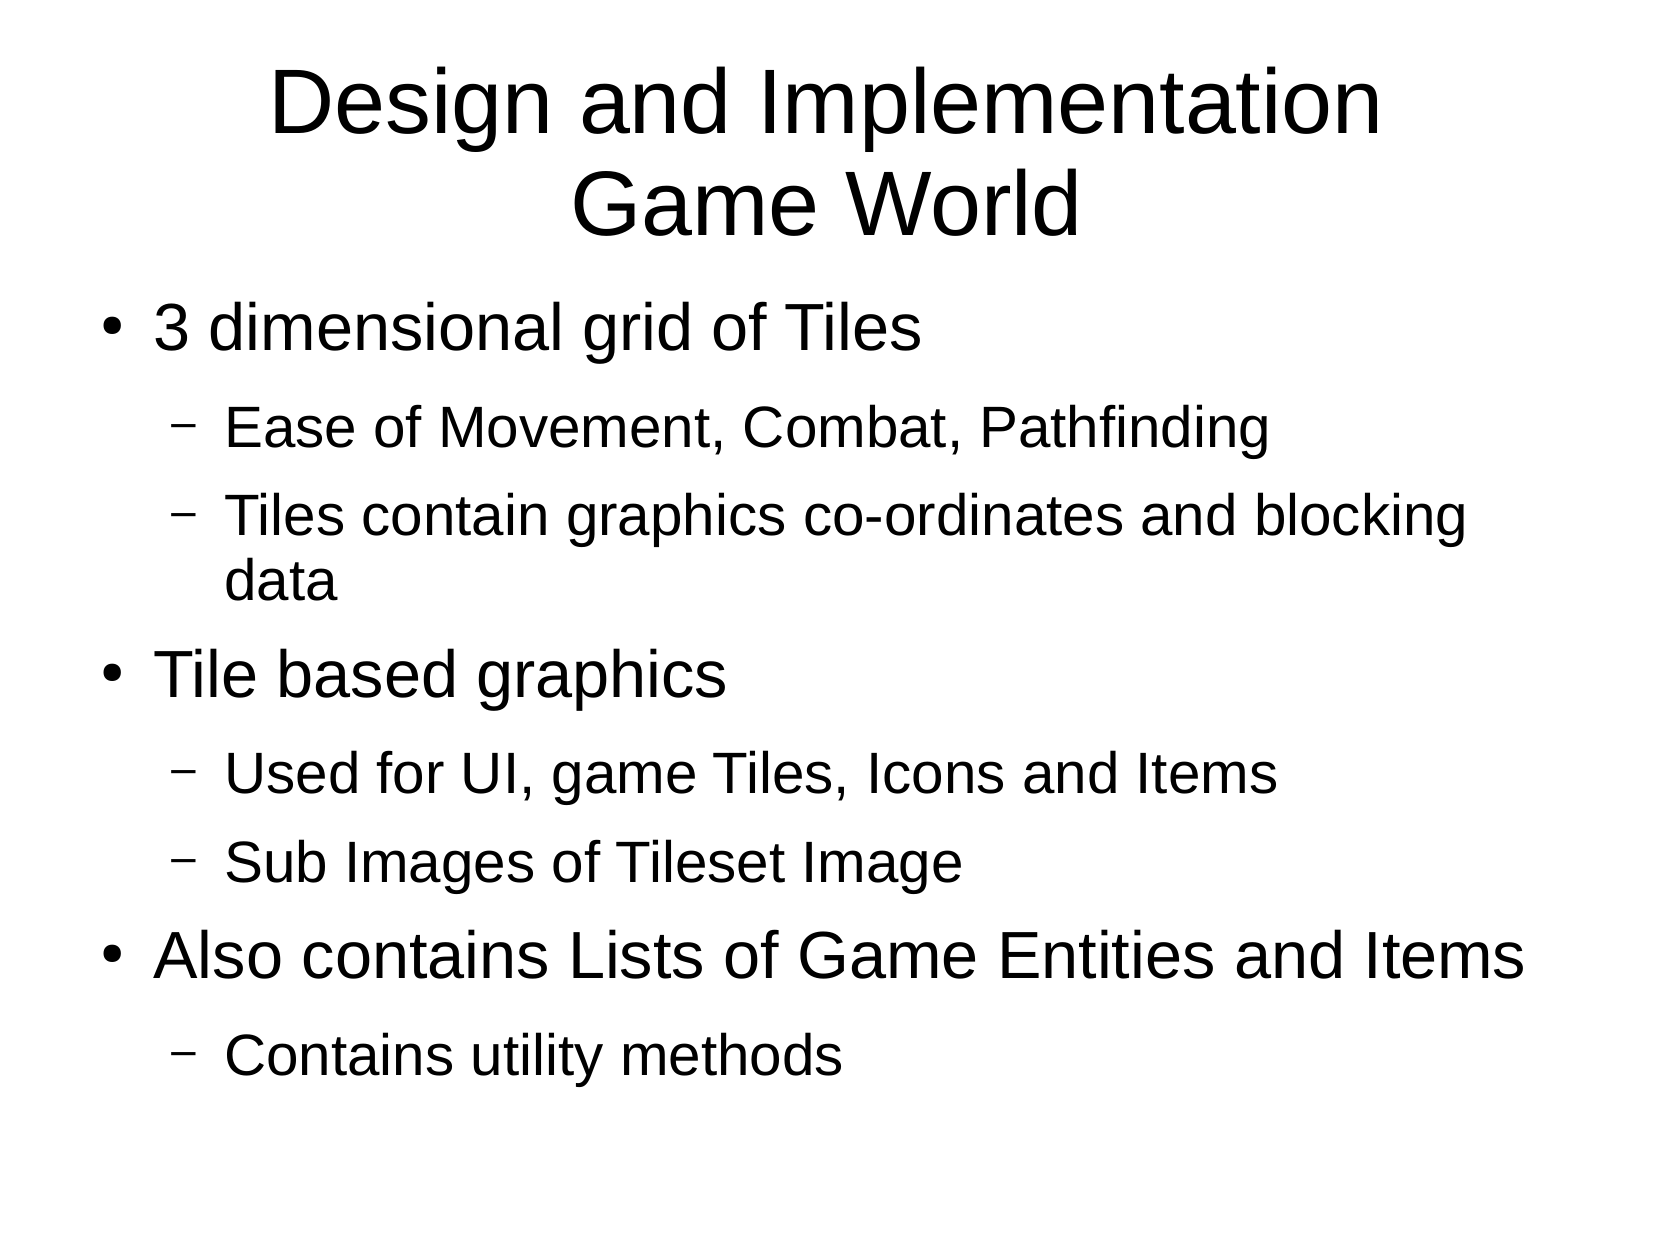

# Design and Implementation Game World
3 dimensional grid of Tiles
Ease of Movement, Combat, Pathfinding
Tiles contain graphics co-ordinates and blocking data
Tile based graphics
Used for UI, game Tiles, Icons and Items
Sub Images of Tileset Image
Also contains Lists of Game Entities and Items
Contains utility methods